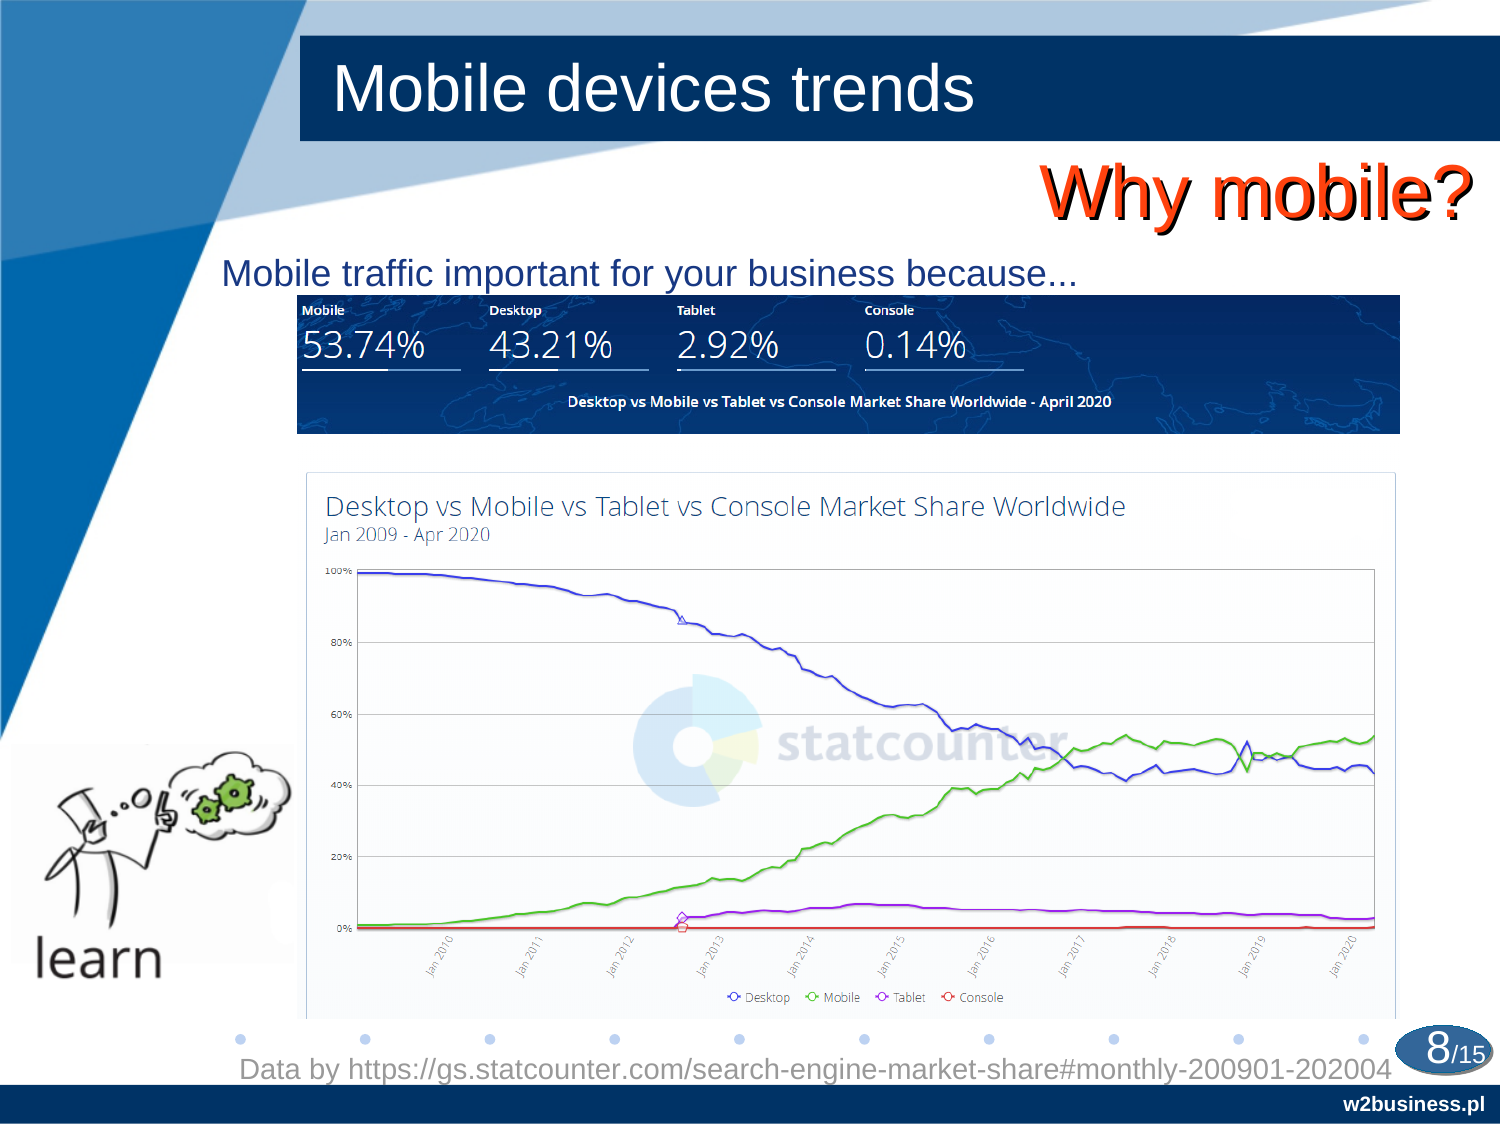

# Mobile devices trends
Why mobile?
Mobile traffic important for your business because...
Data by https://gs.statcounter.com/search-engine-market-share#monthly-200901-202004